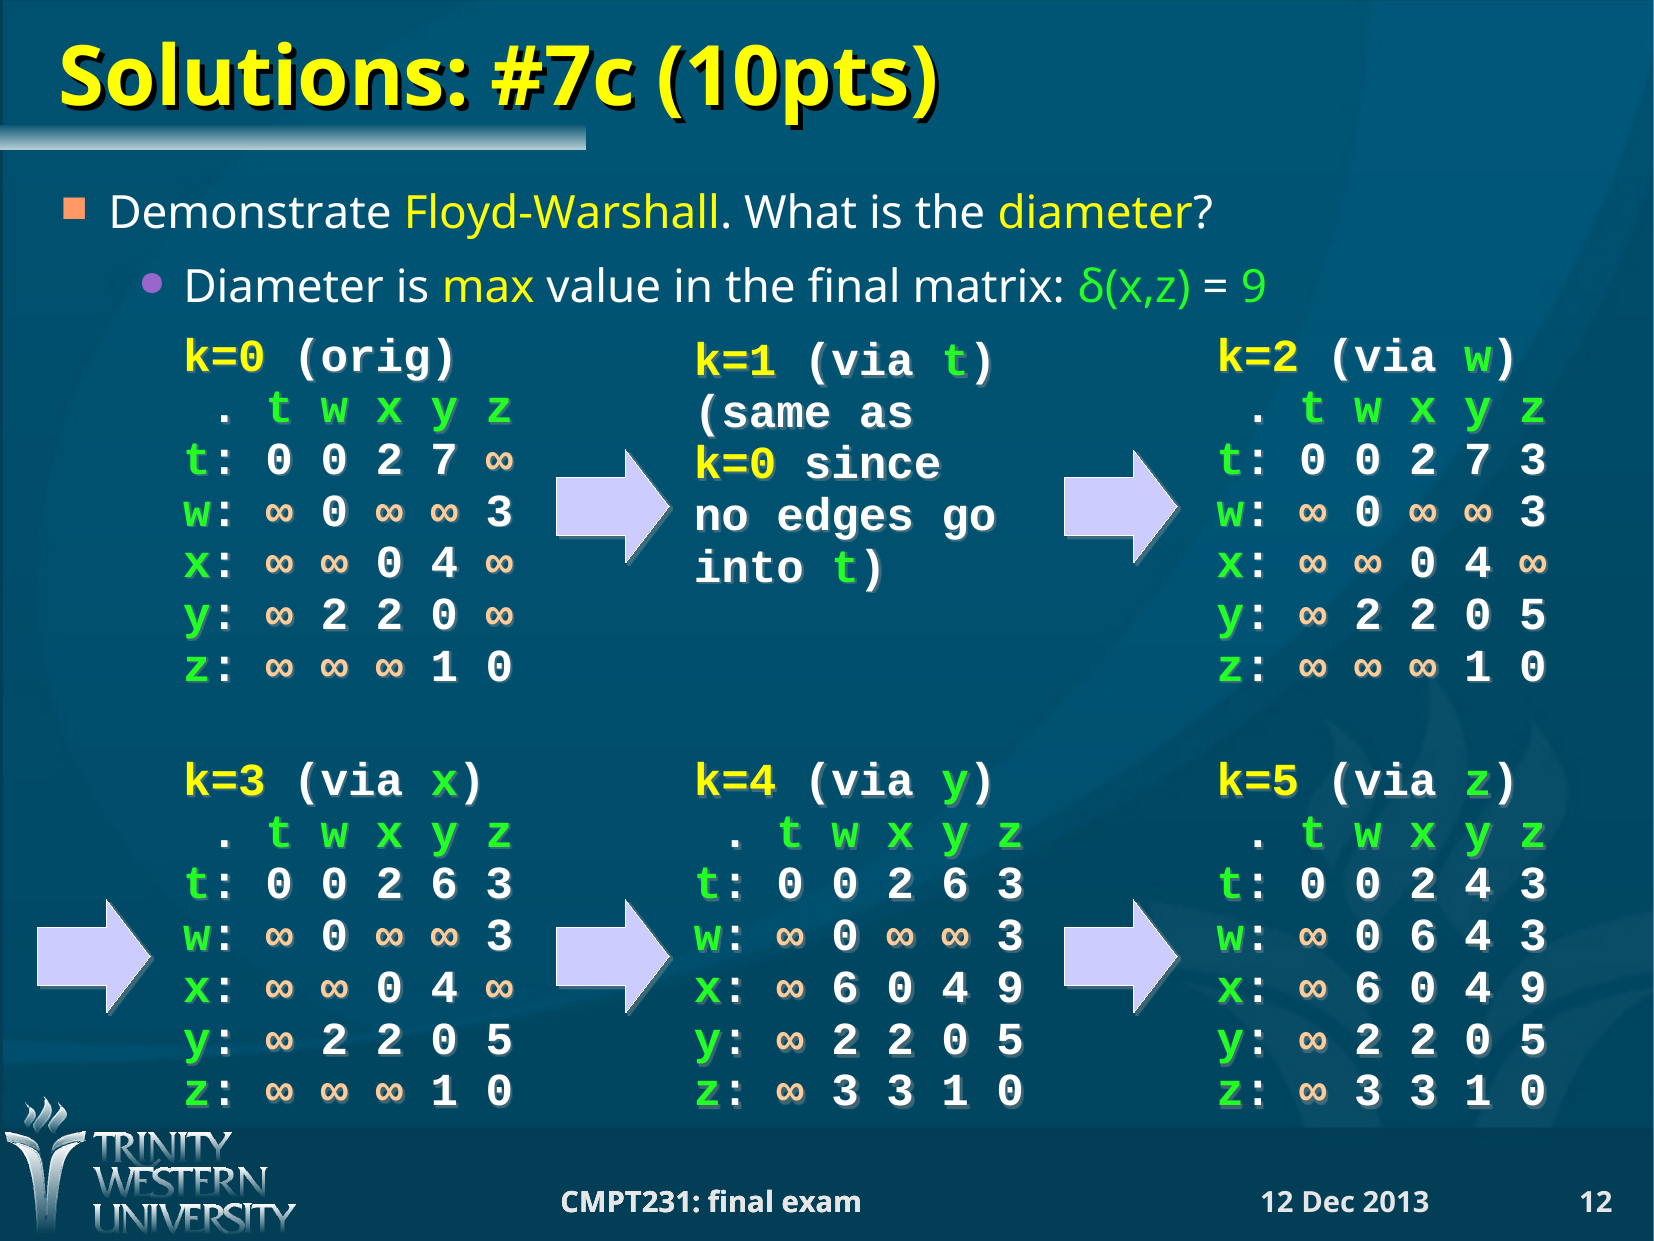

# Solutions: #7c (10pts)
Demonstrate Floyd-Warshall. What is the diameter?
Diameter is max value in the final matrix: δ(x,z) = 9
k=0 (orig)
 . t w x y z
t: 0 0 2 7 ∞
w: ∞ 0 ∞ ∞ 3
x: ∞ ∞ 0 4 ∞
y: ∞ 2 2 0 ∞
z: ∞ ∞ ∞ 1 0
k=2 (via w)
 . t w x y z
t: 0 0 2 7 3
w: ∞ 0 ∞ ∞ 3
x: ∞ ∞ 0 4 ∞
y: ∞ 2 2 0 5
z: ∞ ∞ ∞ 1 0
k=1 (via t)
(same as
k=0 since
no edges go
into t)
k=3 (via x)
 . t w x y z
t: 0 0 2 6 3
w: ∞ 0 ∞ ∞ 3
x: ∞ ∞ 0 4 ∞
y: ∞ 2 2 0 5
z: ∞ ∞ ∞ 1 0
k=4 (via y)
 . t w x y z
t: 0 0 2 6 3
w: ∞ 0 ∞ ∞ 3
x: ∞ 6 0 4 9
y: ∞ 2 2 0 5
z: ∞ 3 3 1 0
k=5 (via z)
 . t w x y z
t: 0 0 2 4 3
w: ∞ 0 6 4 3
x: ∞ 6 0 4 9
y: ∞ 2 2 0 5
z: ∞ 3 3 1 0
CMPT231: final exam
12 Dec 2013
12